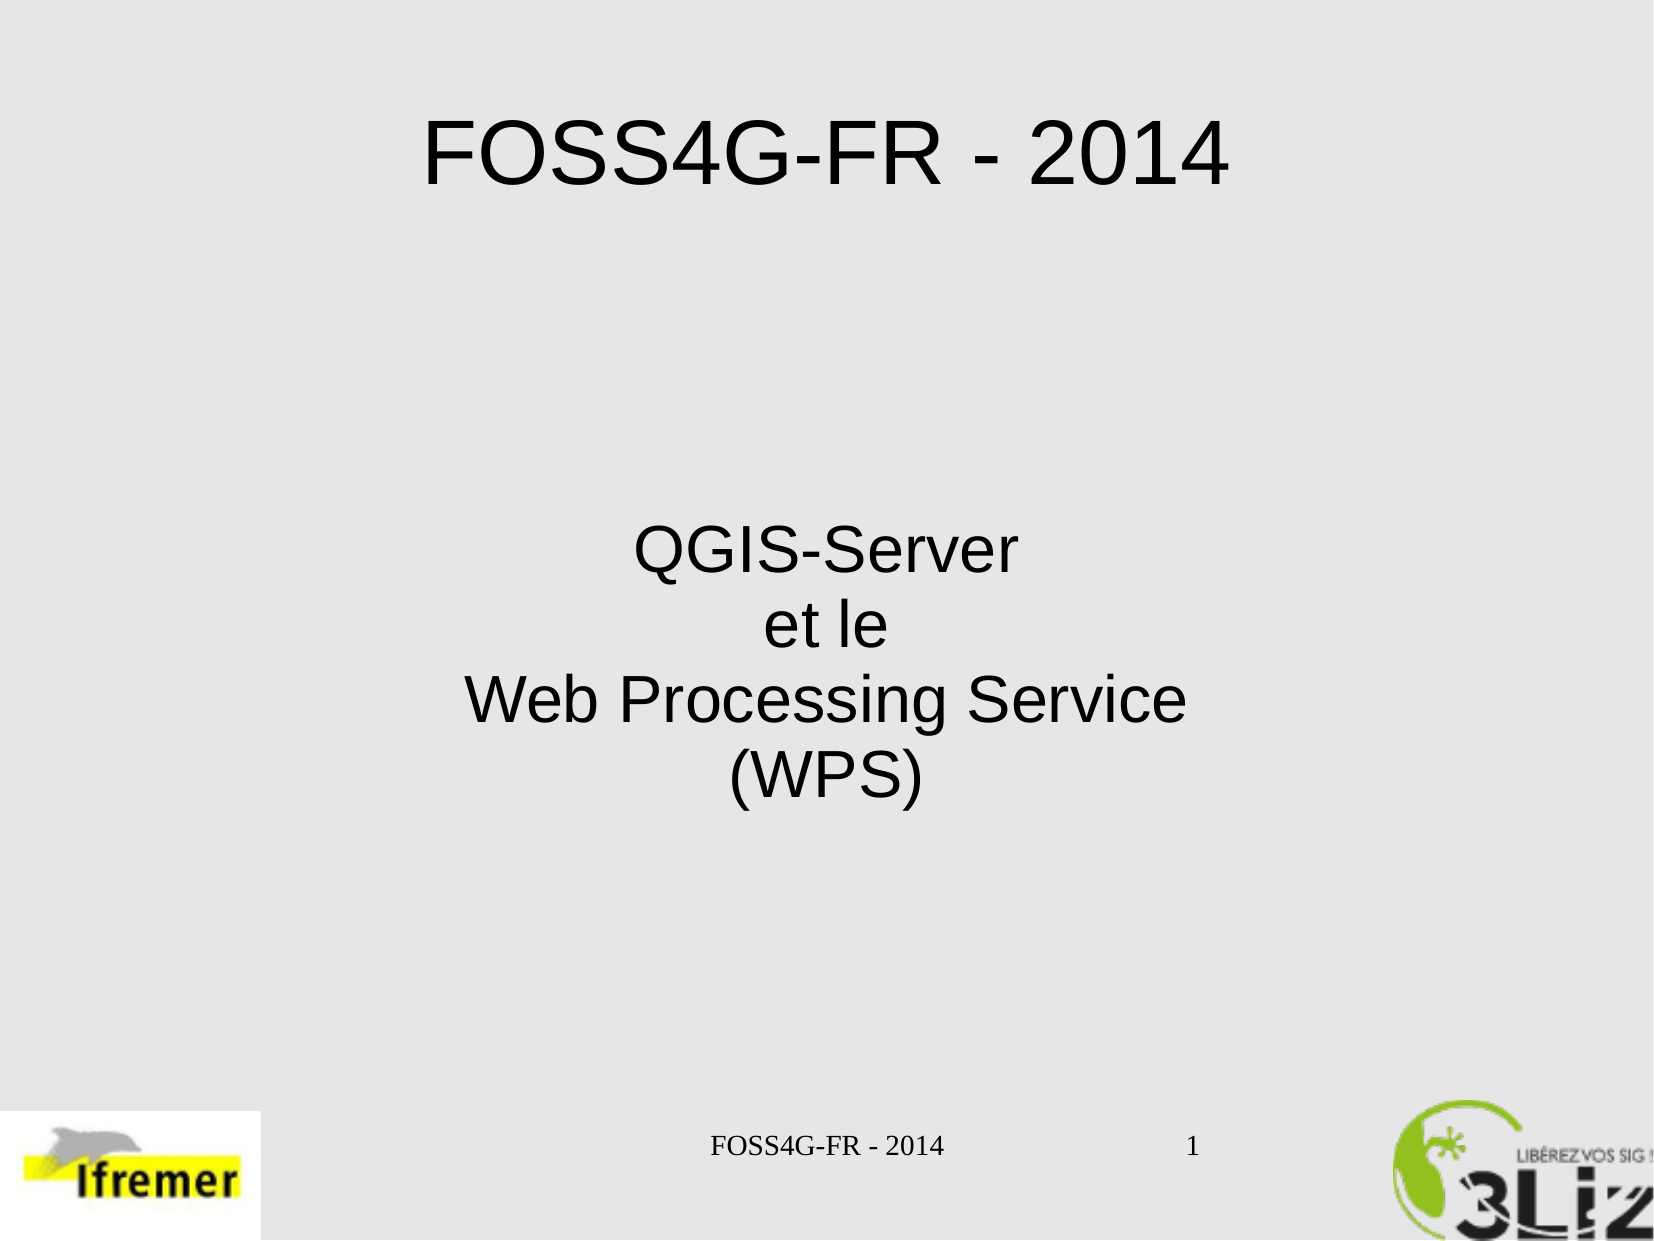

# FOSS4G-FR - 2014
QGIS-Server
et le
Web Processing Service
(WPS)
FOSS4G-FR - 2014
1